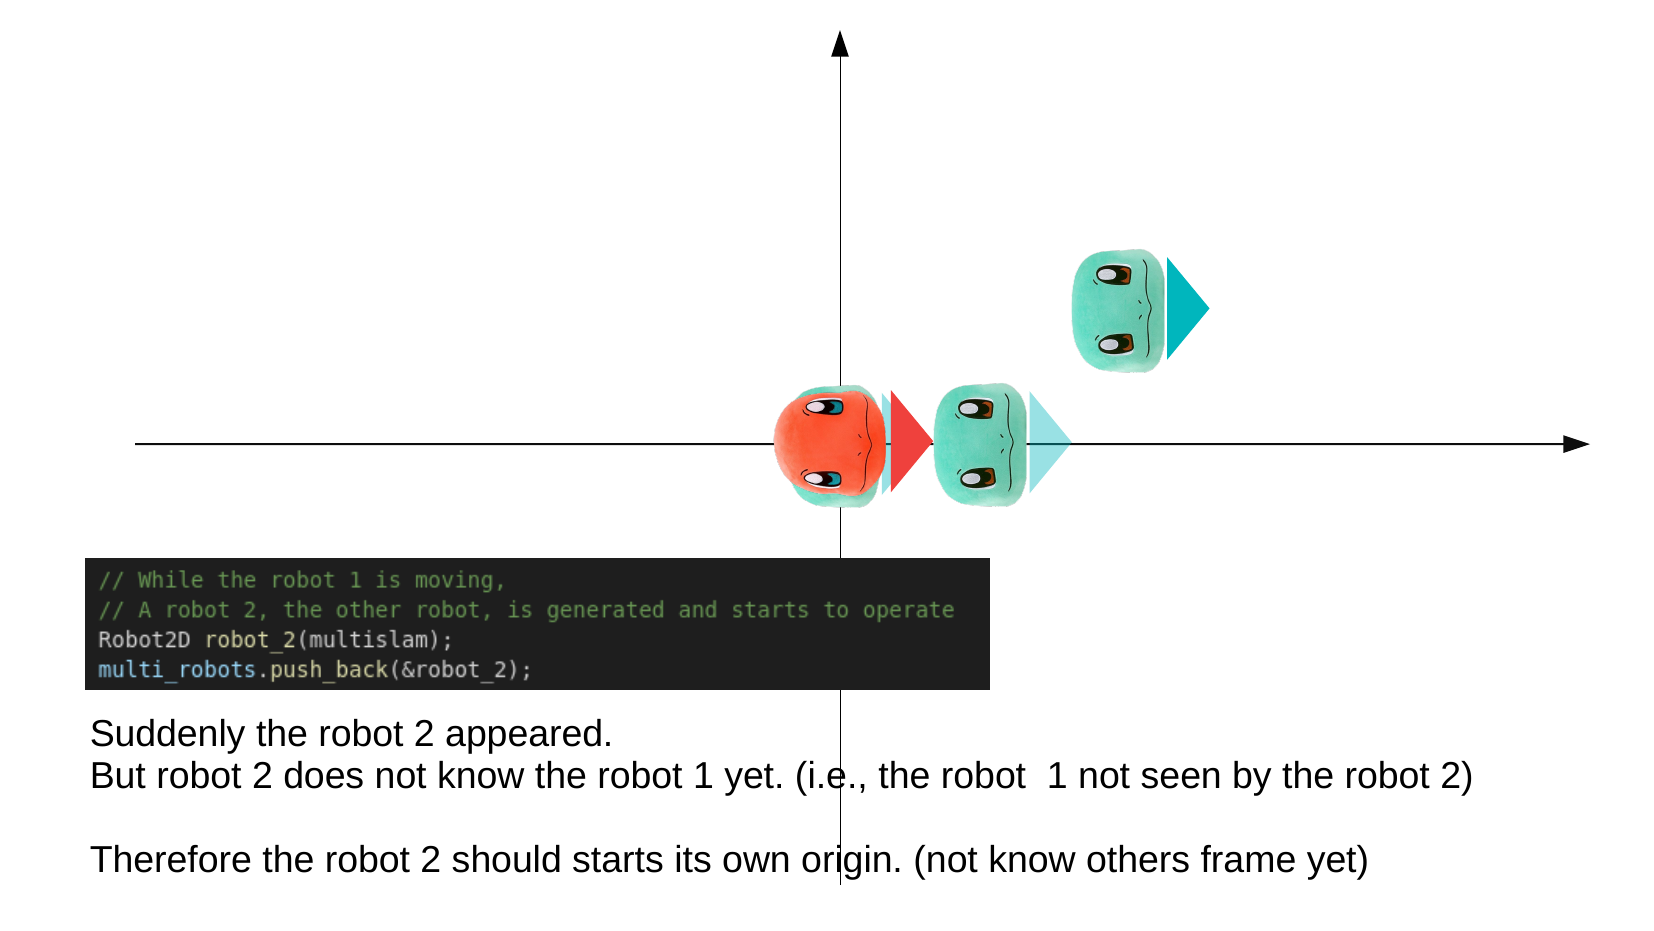

Suddenly the robot 2 appeared.
But robot 2 does not know the robot 1 yet. (i.e., the robot 1 not seen by the robot 2)
Therefore the robot 2 should starts its own origin. (not know others frame yet)